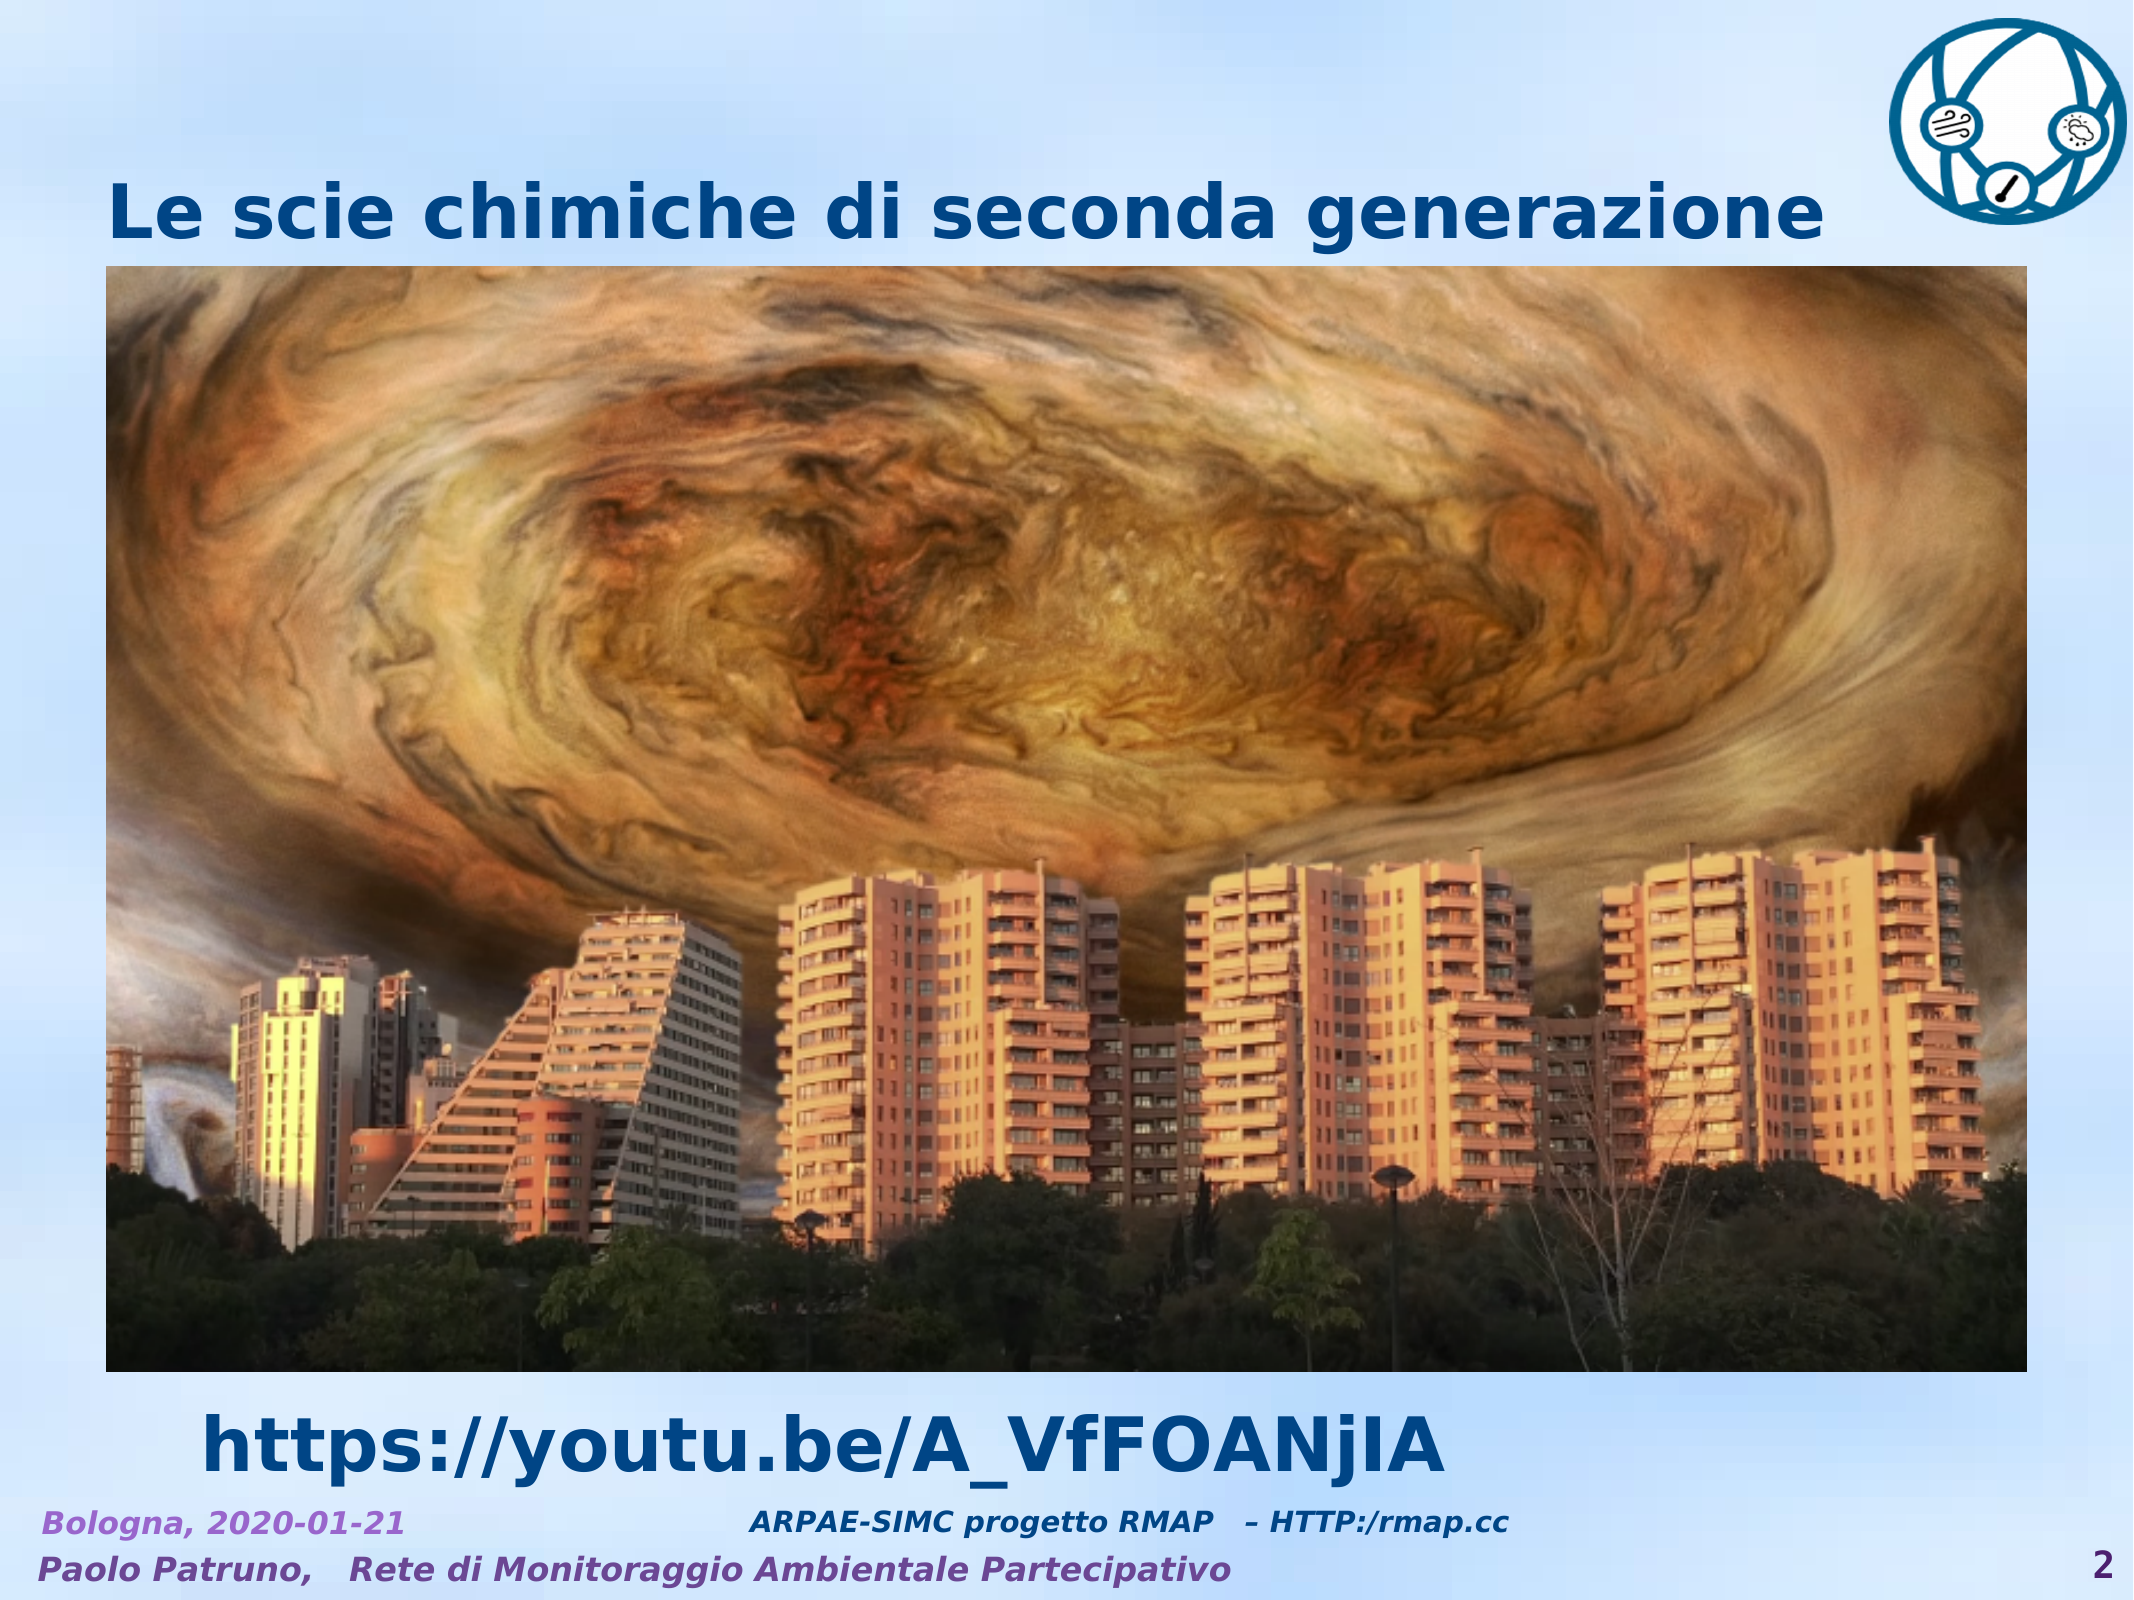

# Le scie chimiche di seconda generazione
https://youtu.be/A_VfFOANjIA